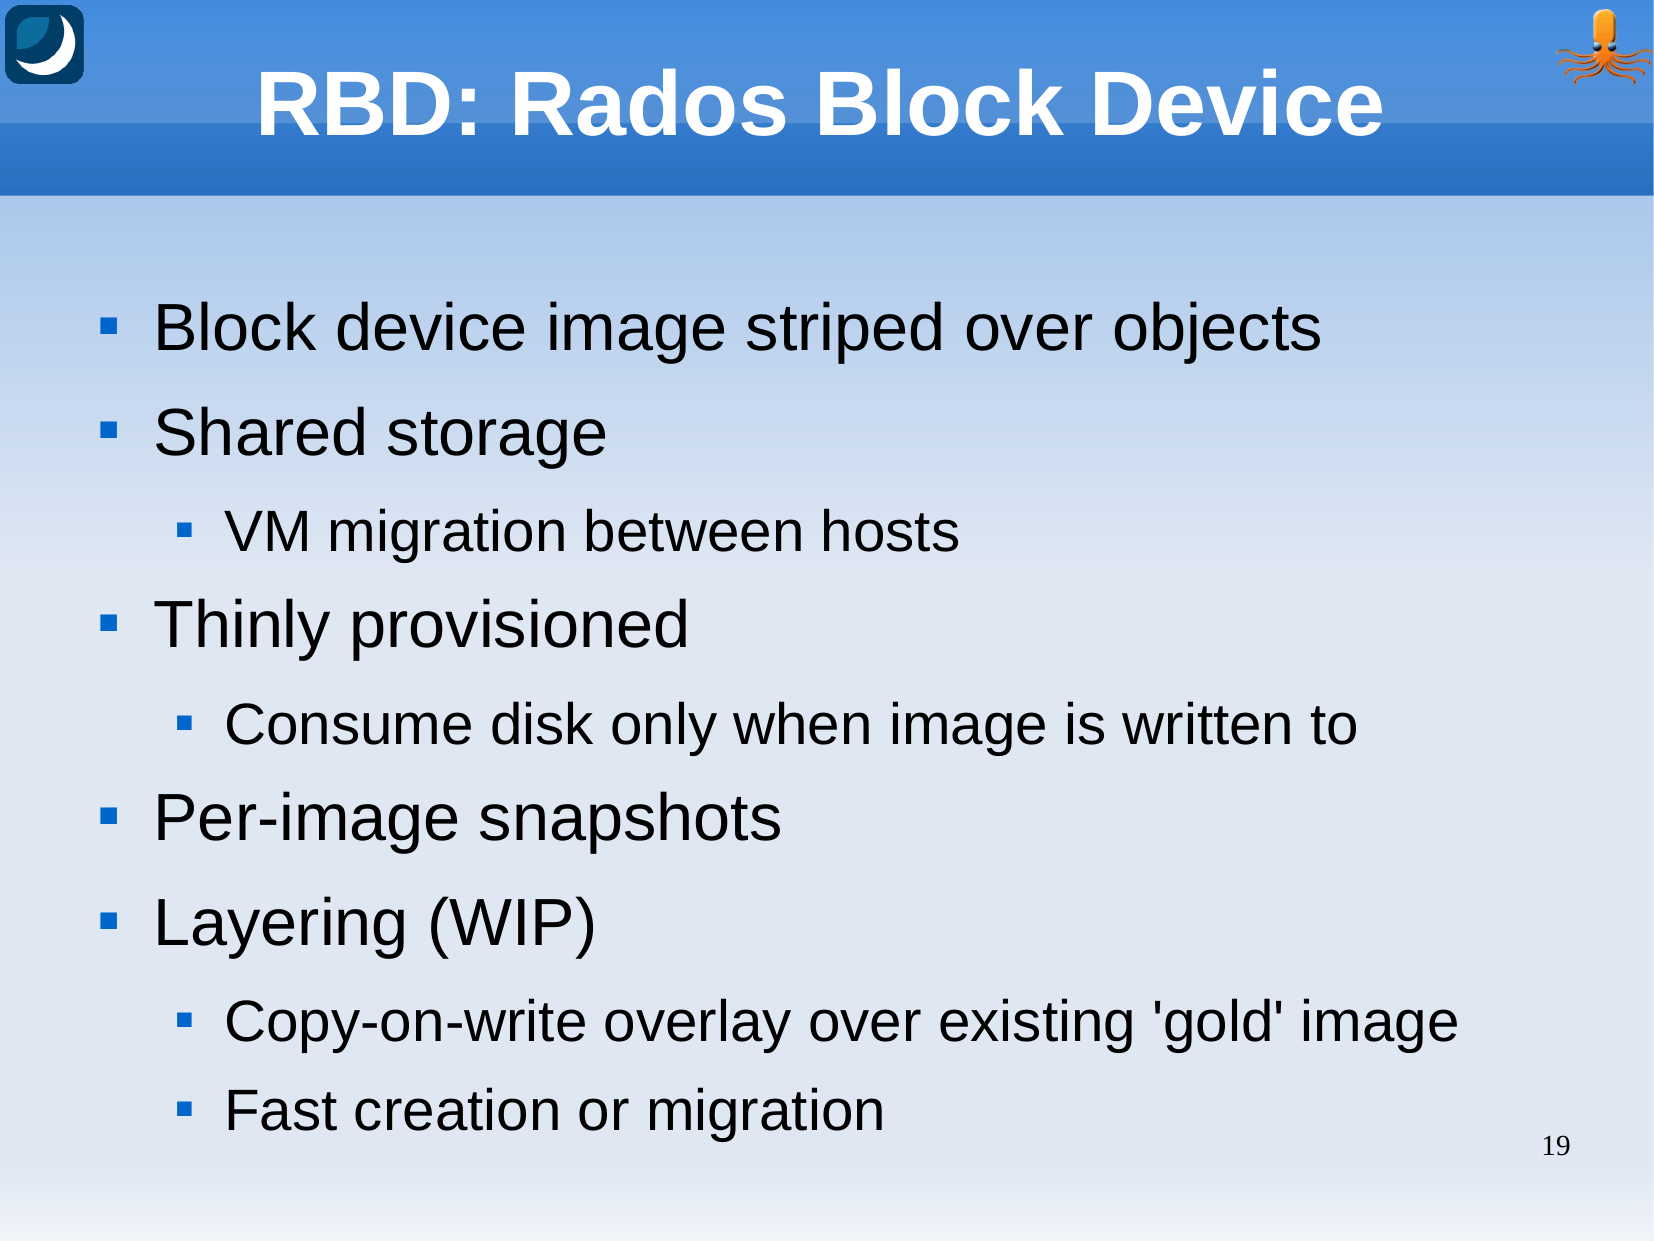

# RBD: Rados Block Device
Block device image striped over objects
Shared storage
VM migration between hosts
Thinly provisioned
Consume disk only when image is written to
Per-image snapshots
Layering (WIP)
Copy-on-write overlay over existing 'gold' image
Fast creation or migration
19